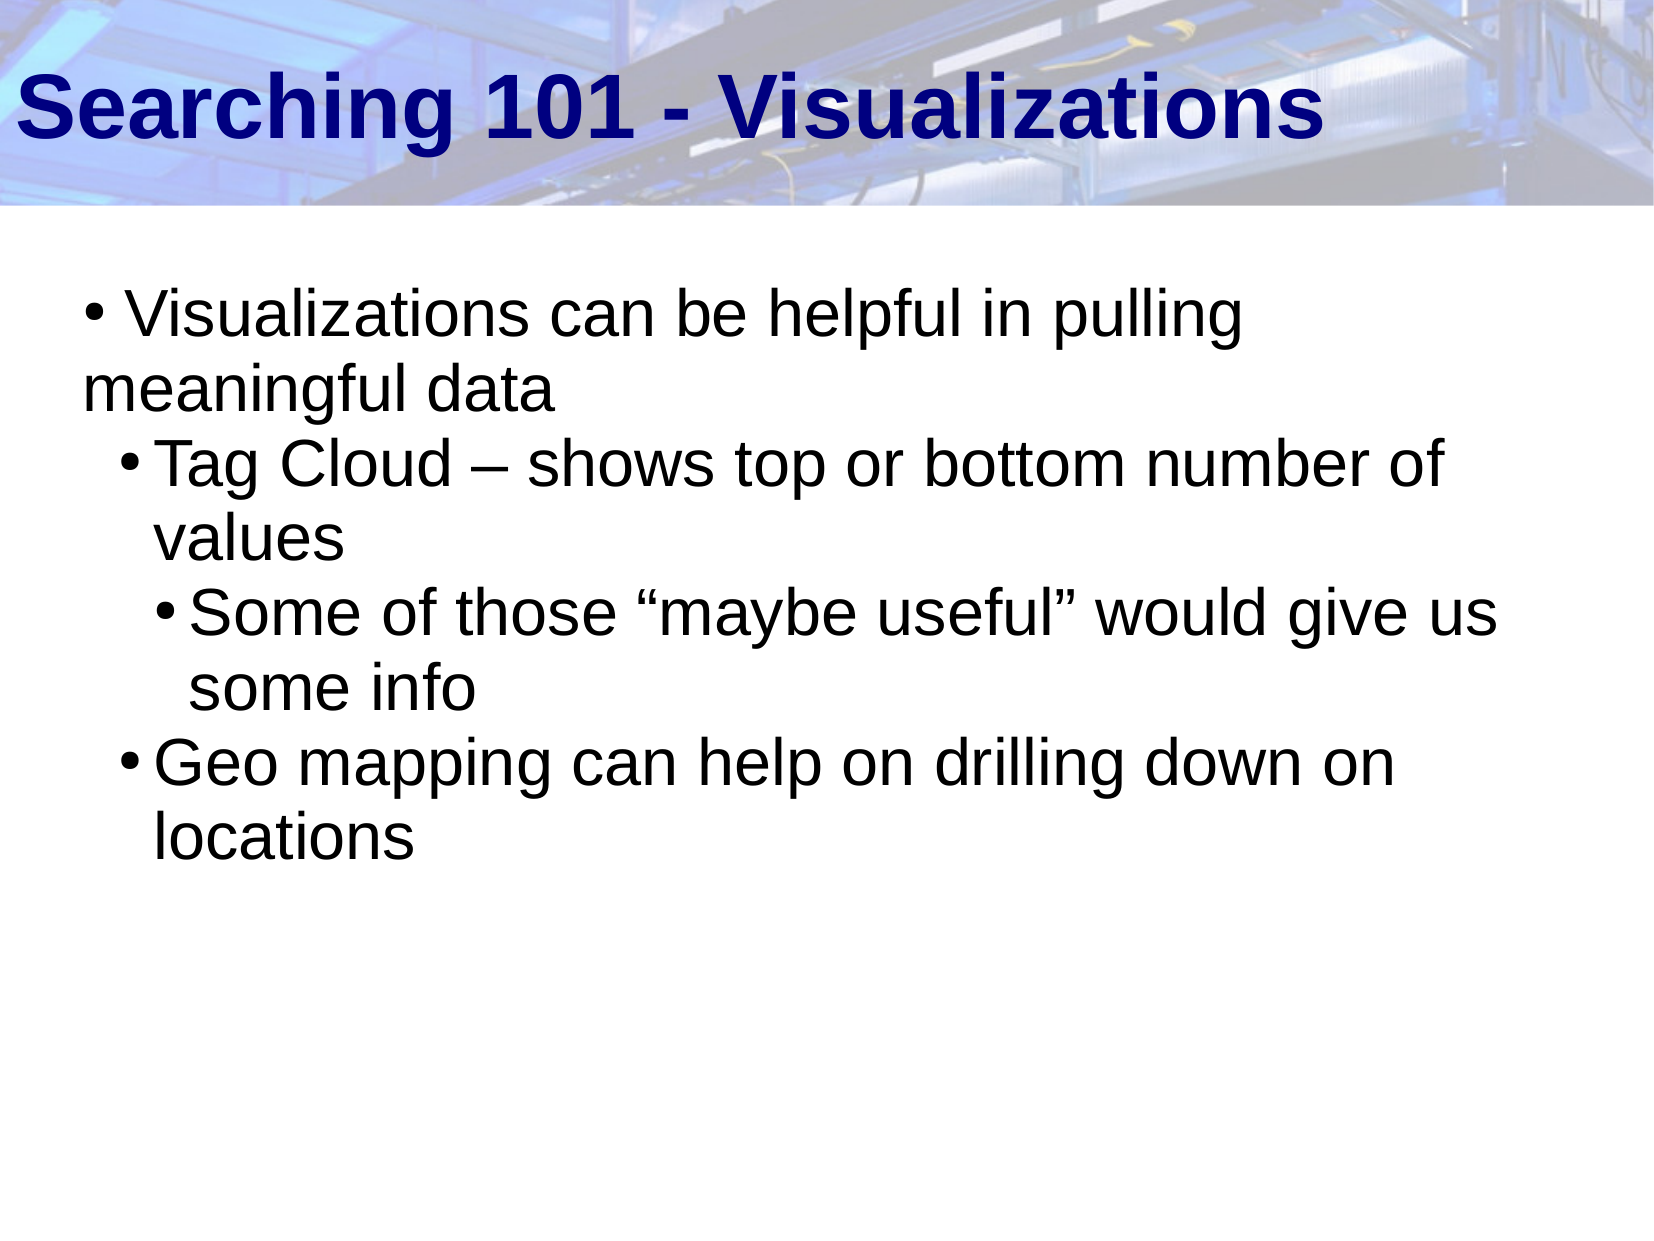

# Searching 101 - Visualizations
 Visualizations can be helpful in pulling meaningful data
Tag Cloud – shows top or bottom number of values
Some of those “maybe useful” would give us some info
Geo mapping can help on drilling down on locations